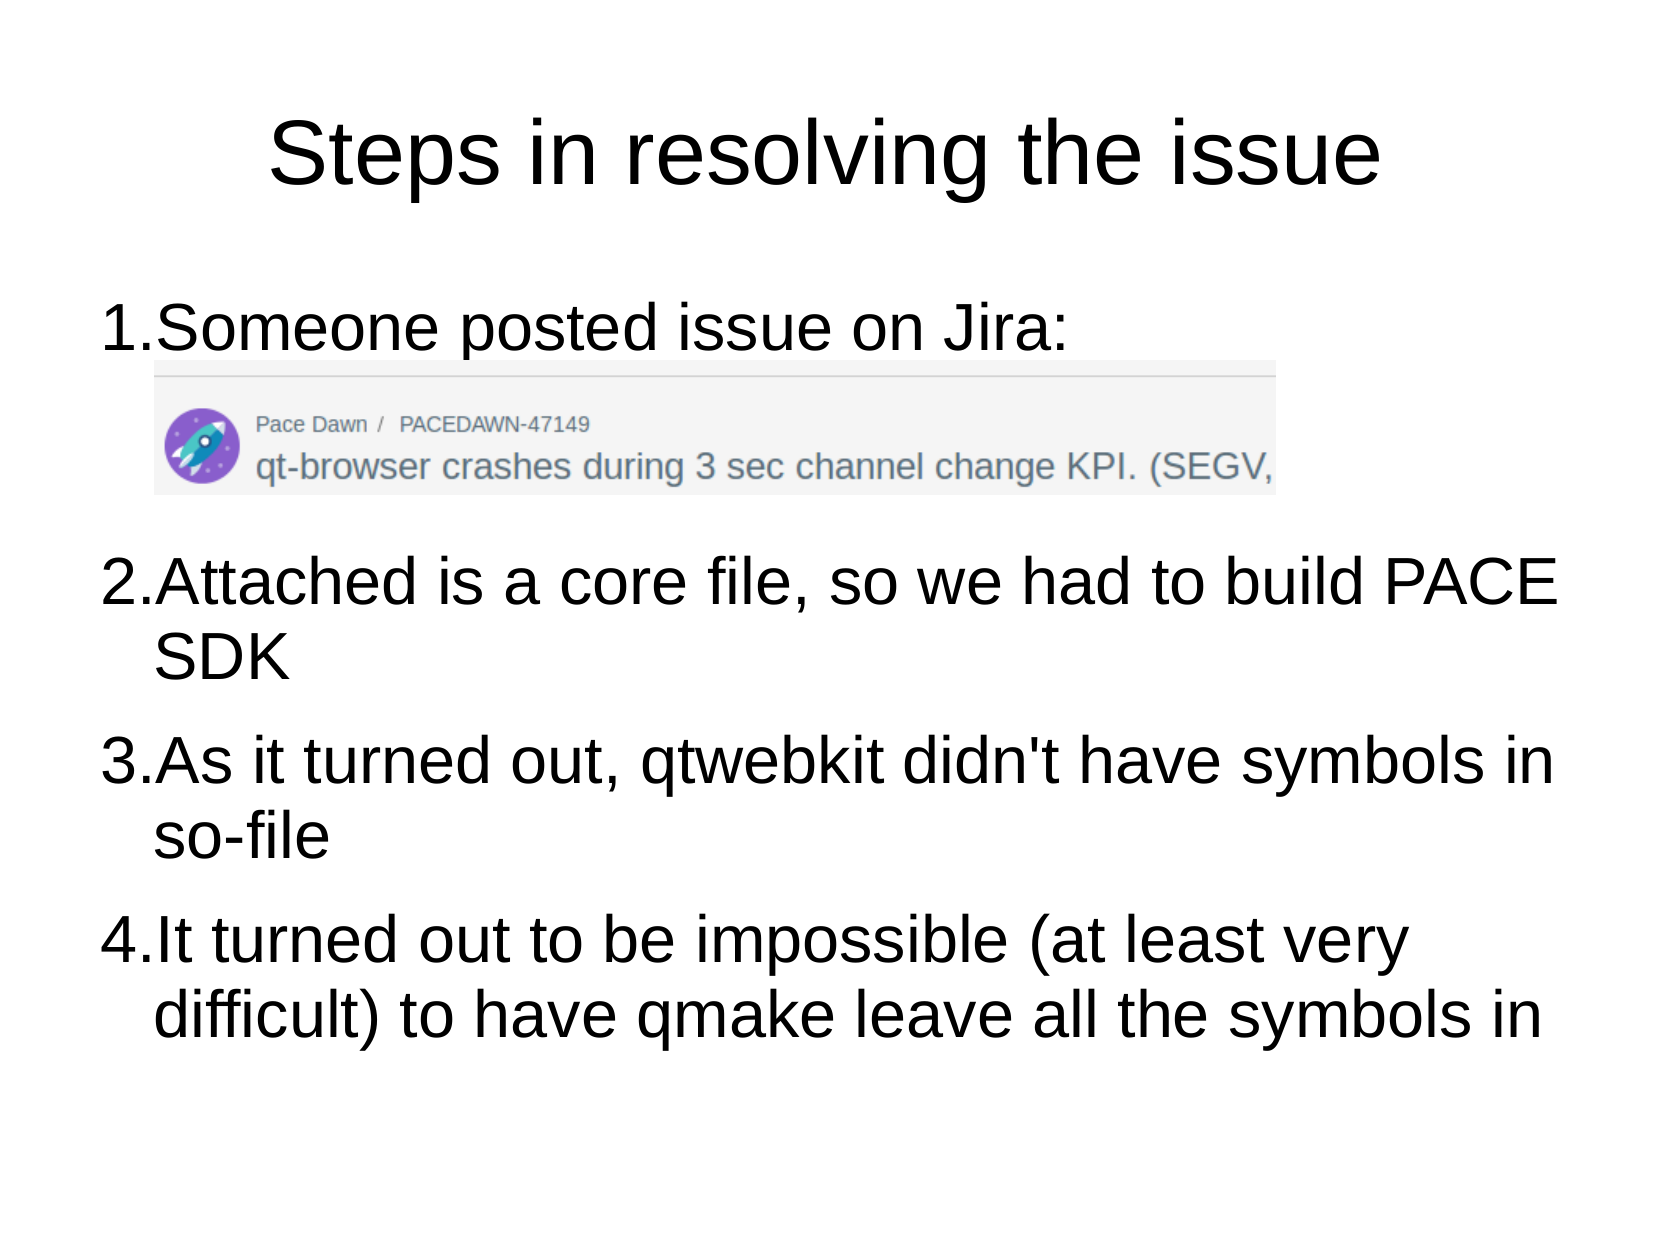

# Steps in resolving the issue
Someone posted issue on Jira:
Attached is a core file, so we had to build PACE SDK
As it turned out, qtwebkit didn't have symbols in so-file
It turned out to be impossible (at least very difficult) to have qmake leave all the symbols in